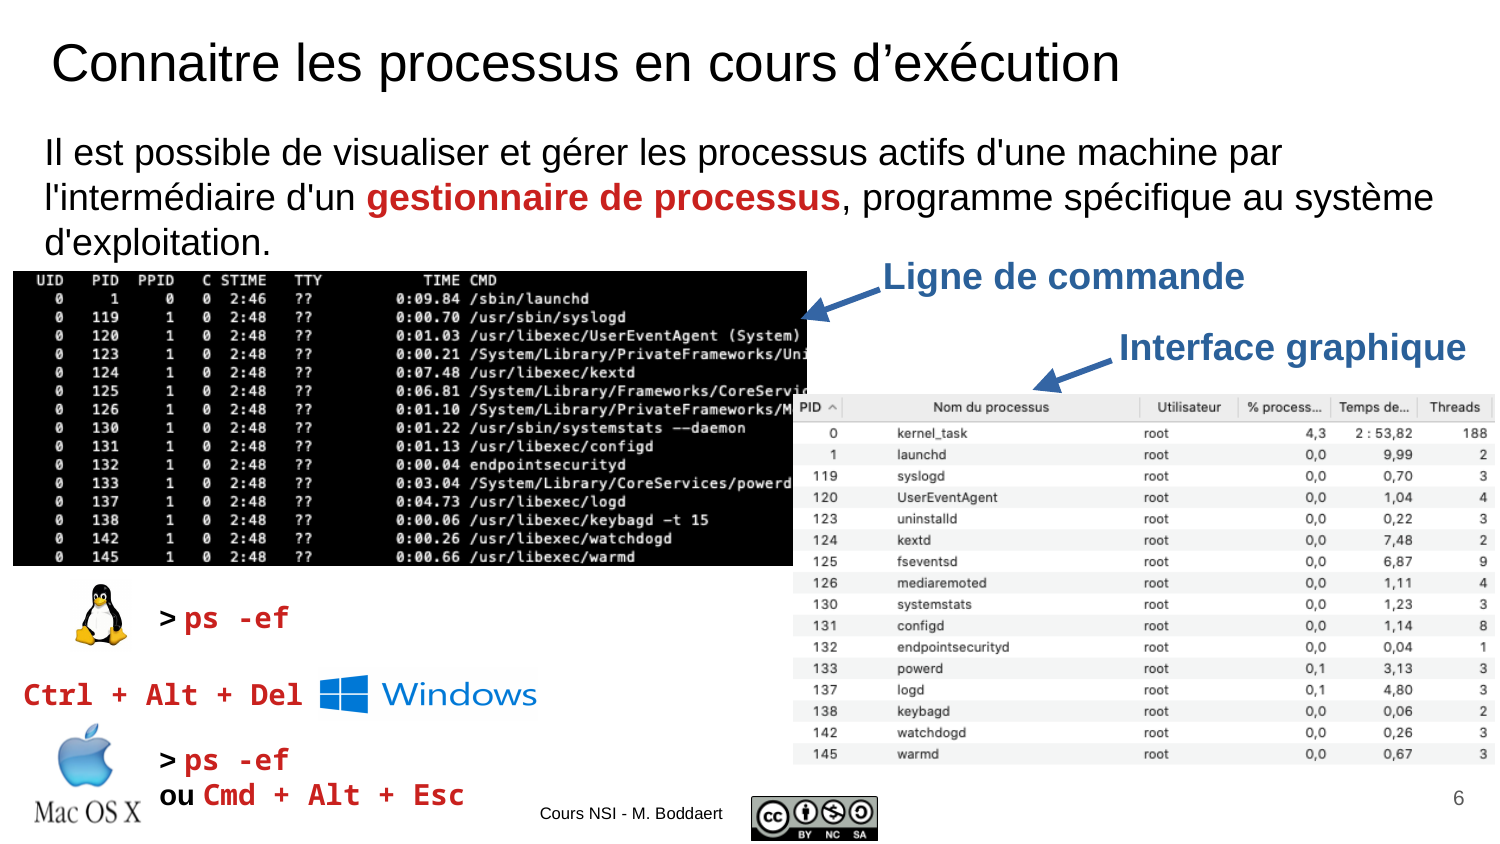

# Connaitre les processus en cours d’exécution
Il est possible de visualiser et gérer les processus actifs d'une machine par l'intermédiaire d'un gestionnaire de processus, programme spécifique au système d'exploitation.
Ligne de commande
Interface graphique
> ps -ef
Ctrl + Alt + Del
> ps -ef
ou Cmd + Alt + Esc